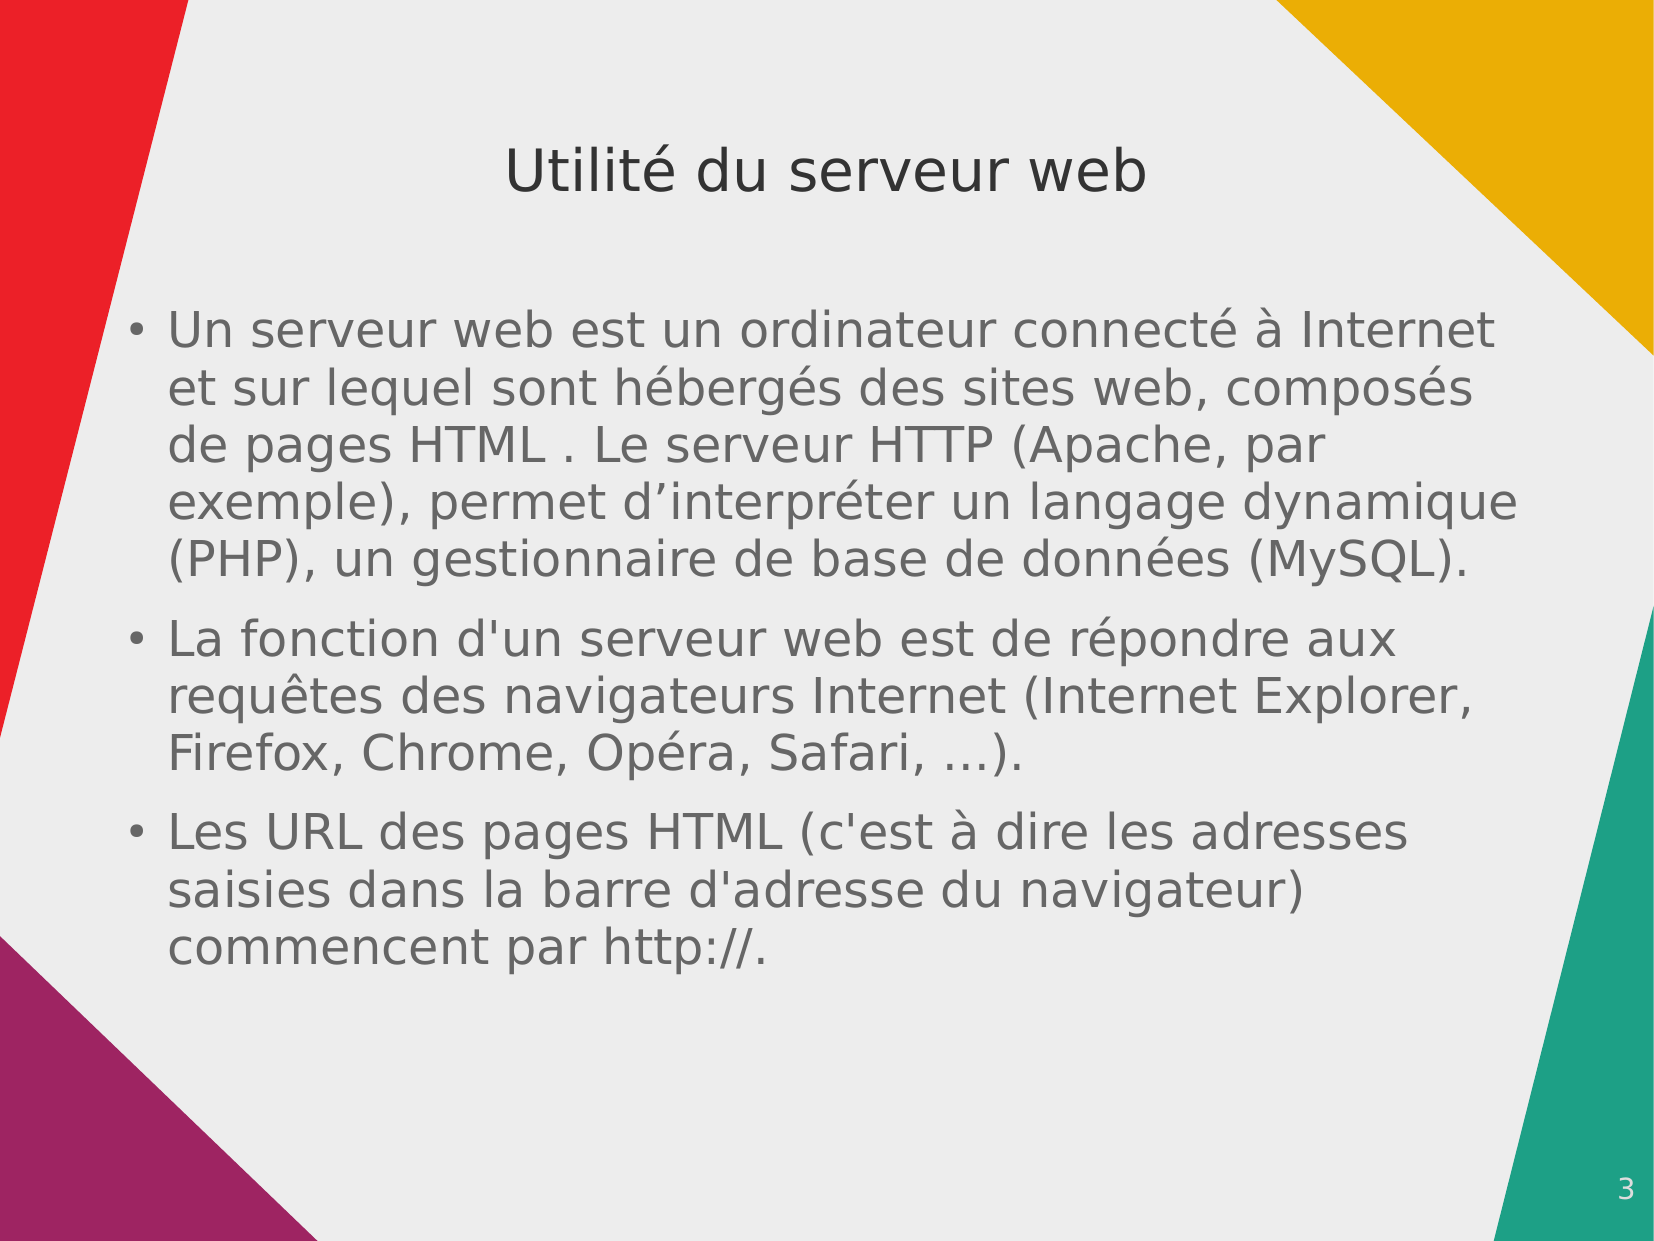

# Utilité du serveur web
Un serveur web est un ordinateur connecté à Internet et sur lequel sont hébergés des sites web, composés de pages HTML . Le serveur HTTP (Apache, par exemple), permet d’interpréter un langage dynamique (PHP), un gestionnaire de base de données (MySQL).
La fonction d'un serveur web est de répondre aux requêtes des navigateurs Internet (Internet Explorer, Firefox, Chrome, Opéra, Safari, ...).
Les URL des pages HTML (c'est à dire les adresses saisies dans la barre d'adresse du navigateur) commencent par http://.
3